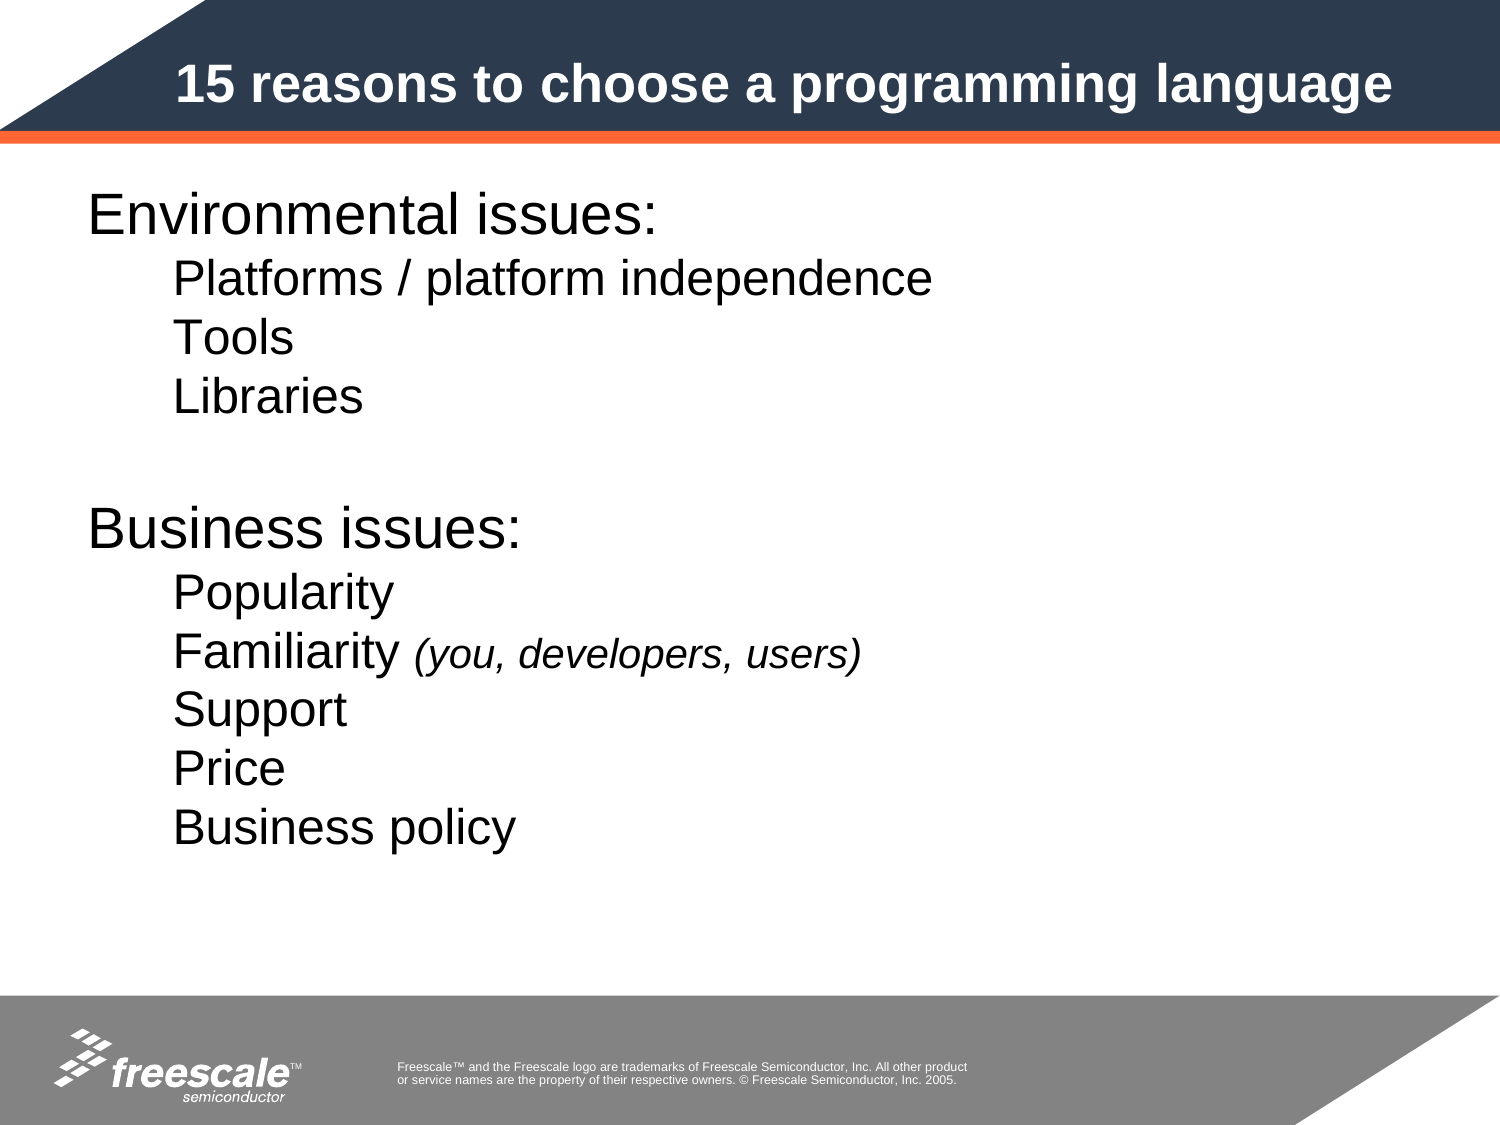

# 15 reasons to choose a programming language
Environmental issues:
 Platforms / platform independence
 Tools
 Libraries
Business issues:
 Popularity
 Familiarity (you, developers, users)
 Support
 Price
 Business policy